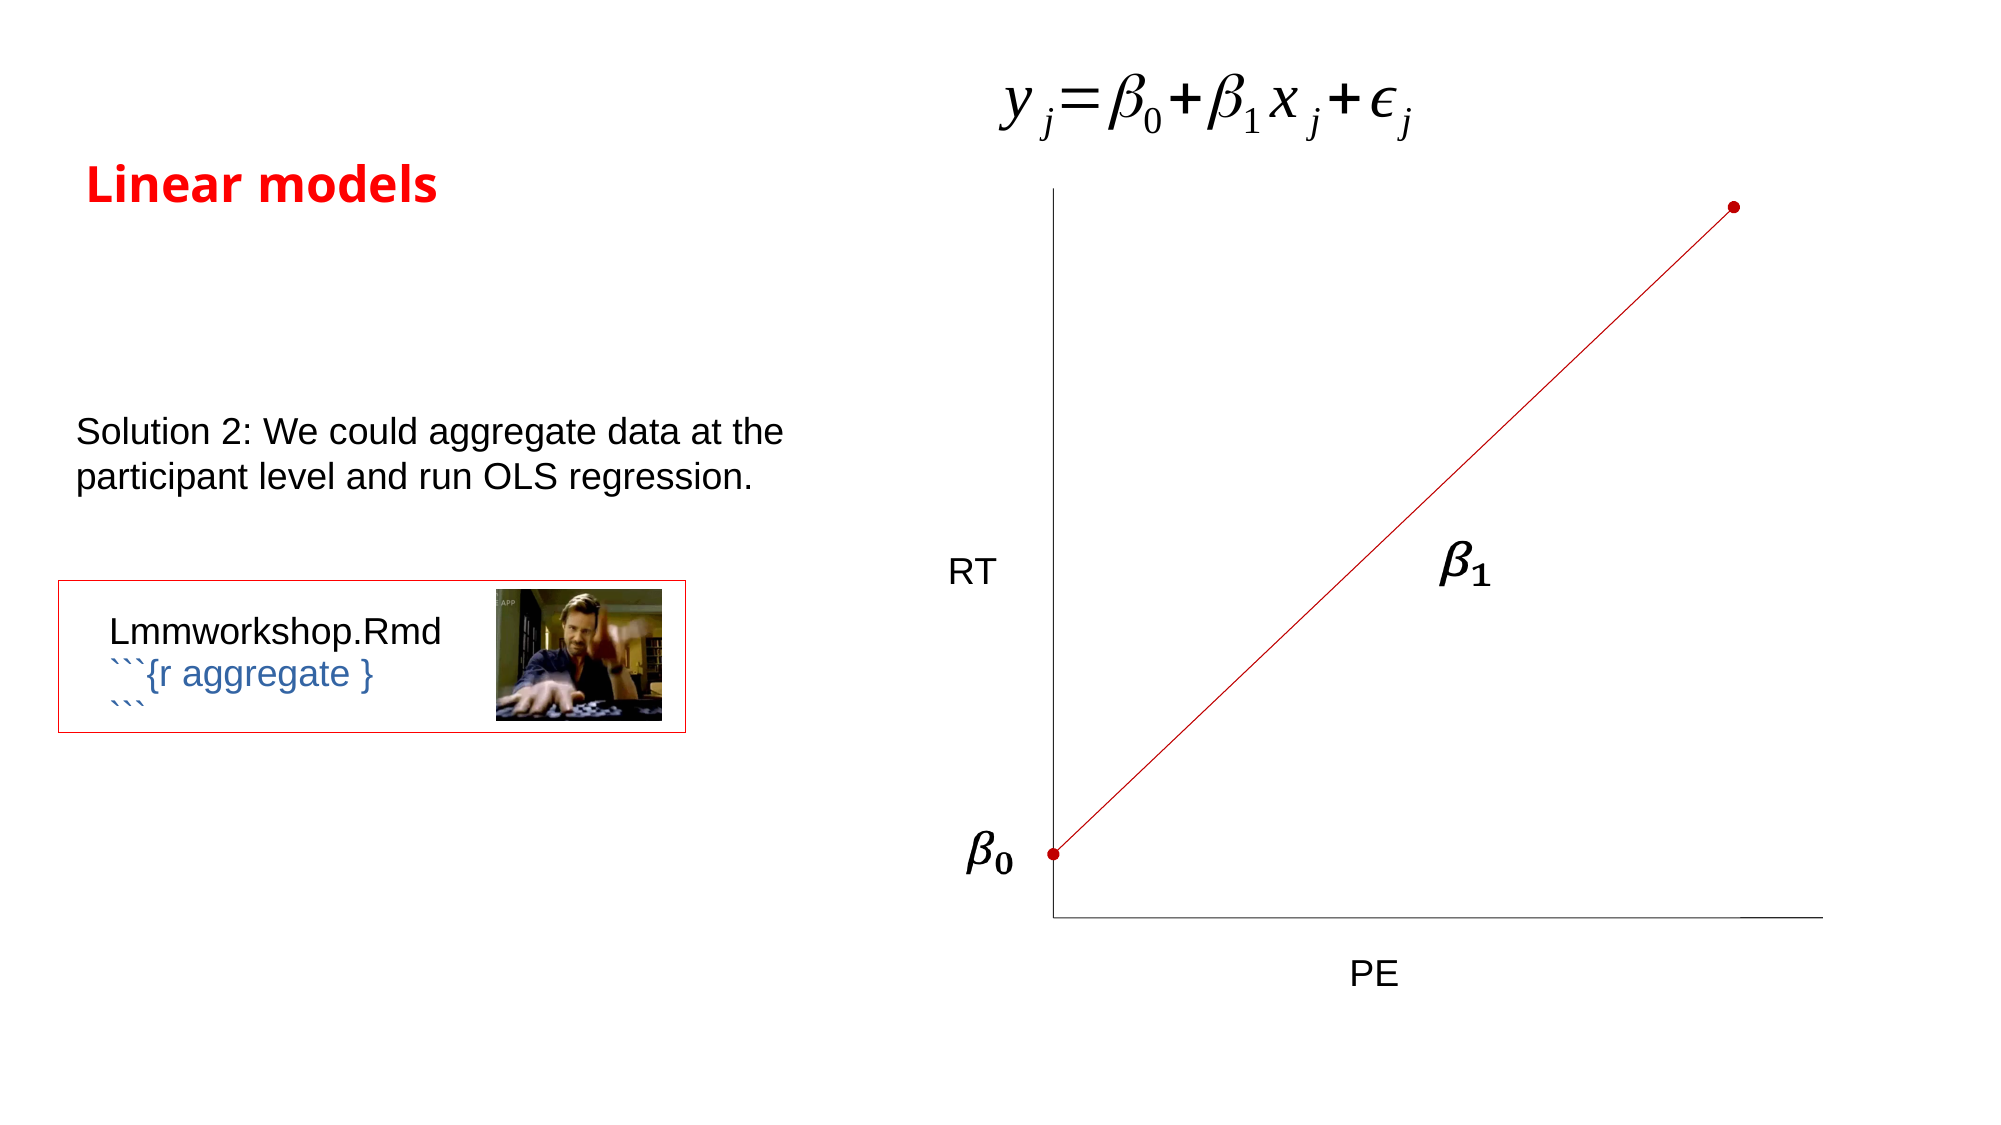

Linear models
Solution 2: We could aggregate data at the participant level and run OLS regression.
RT
Lmmworkshop.Rmd
```{r aggregate }
```
PE